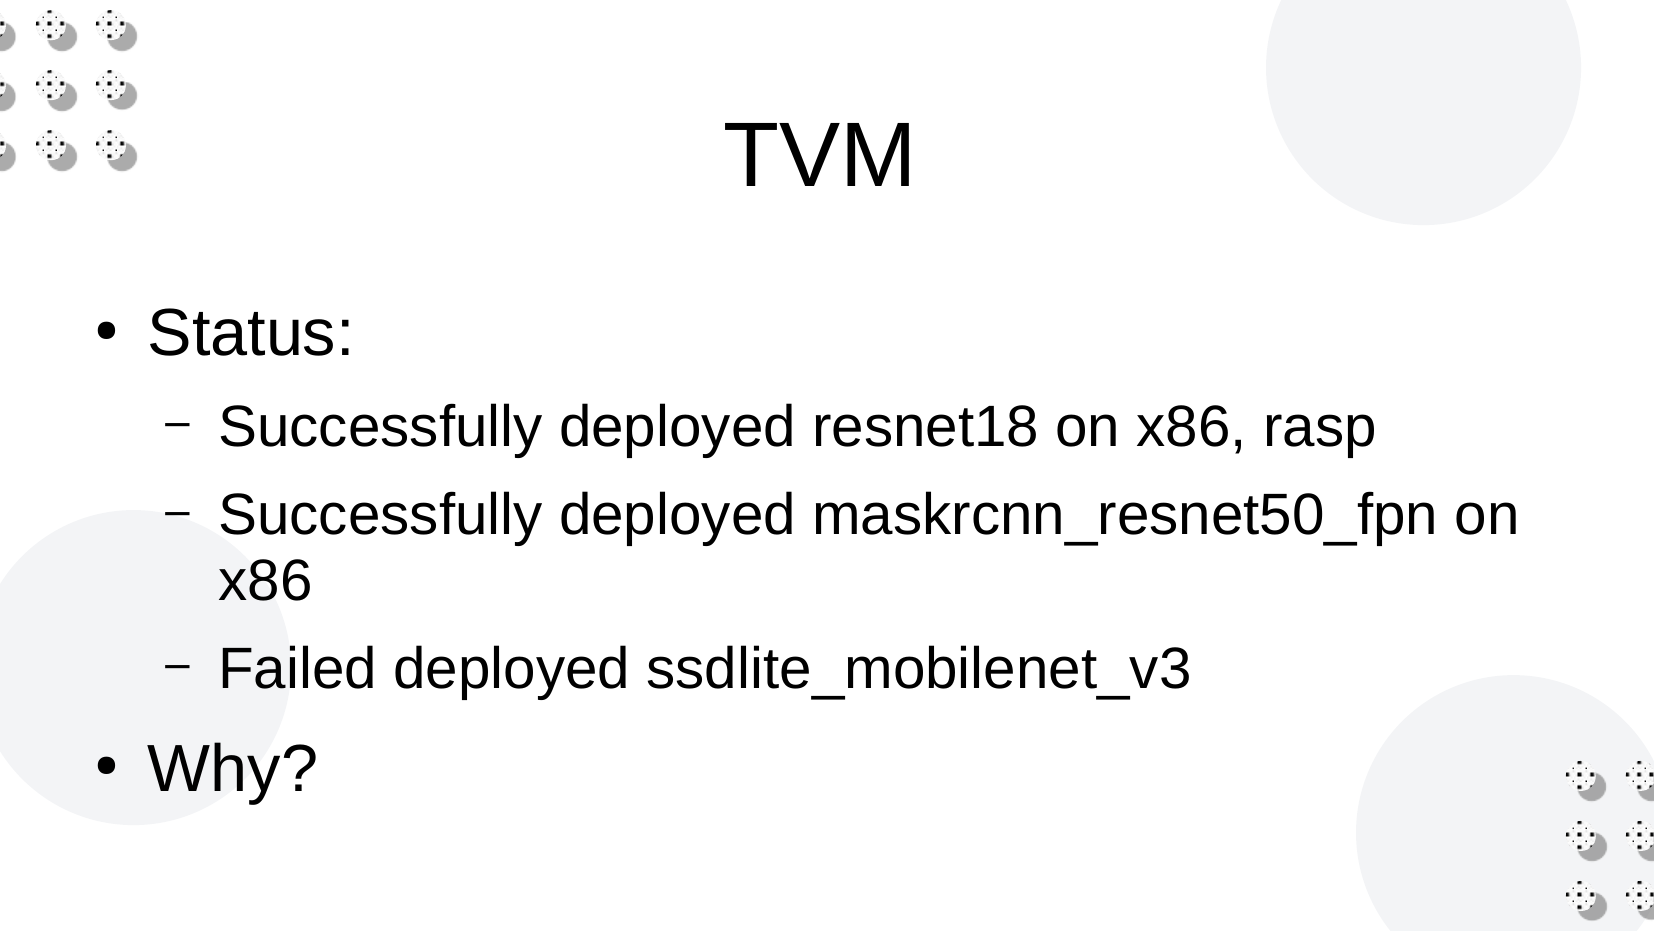

# TVM
Status:
Successfully deployed resnet18 on x86, rasp
Successfully deployed maskrcnn_resnet50_fpn on x86
Failed deployed ssdlite_mobilenet_v3
Why?